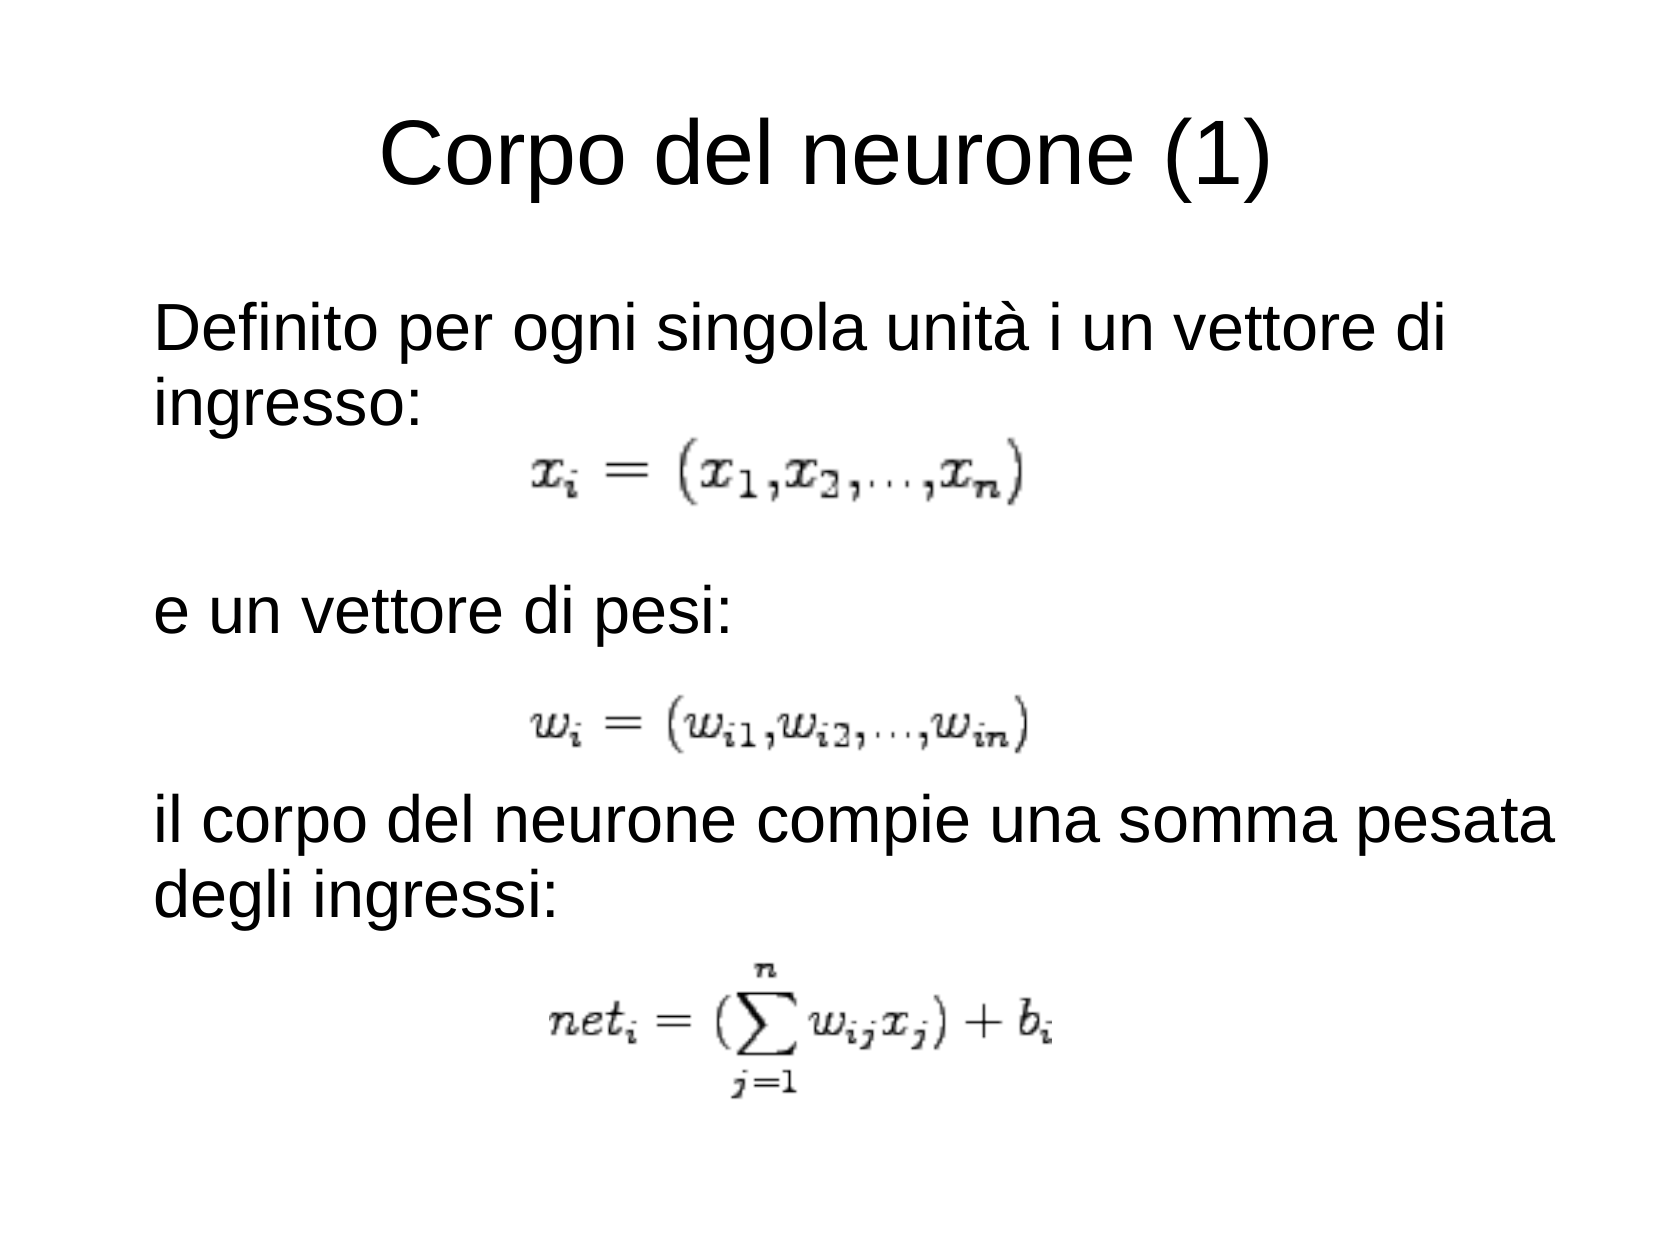

# Corpo del neurone (1)
Definito per ogni singola unità i un vettore di ingresso:
e un vettore di pesi:
il corpo del neurone compie una somma pesata degli ingressi: